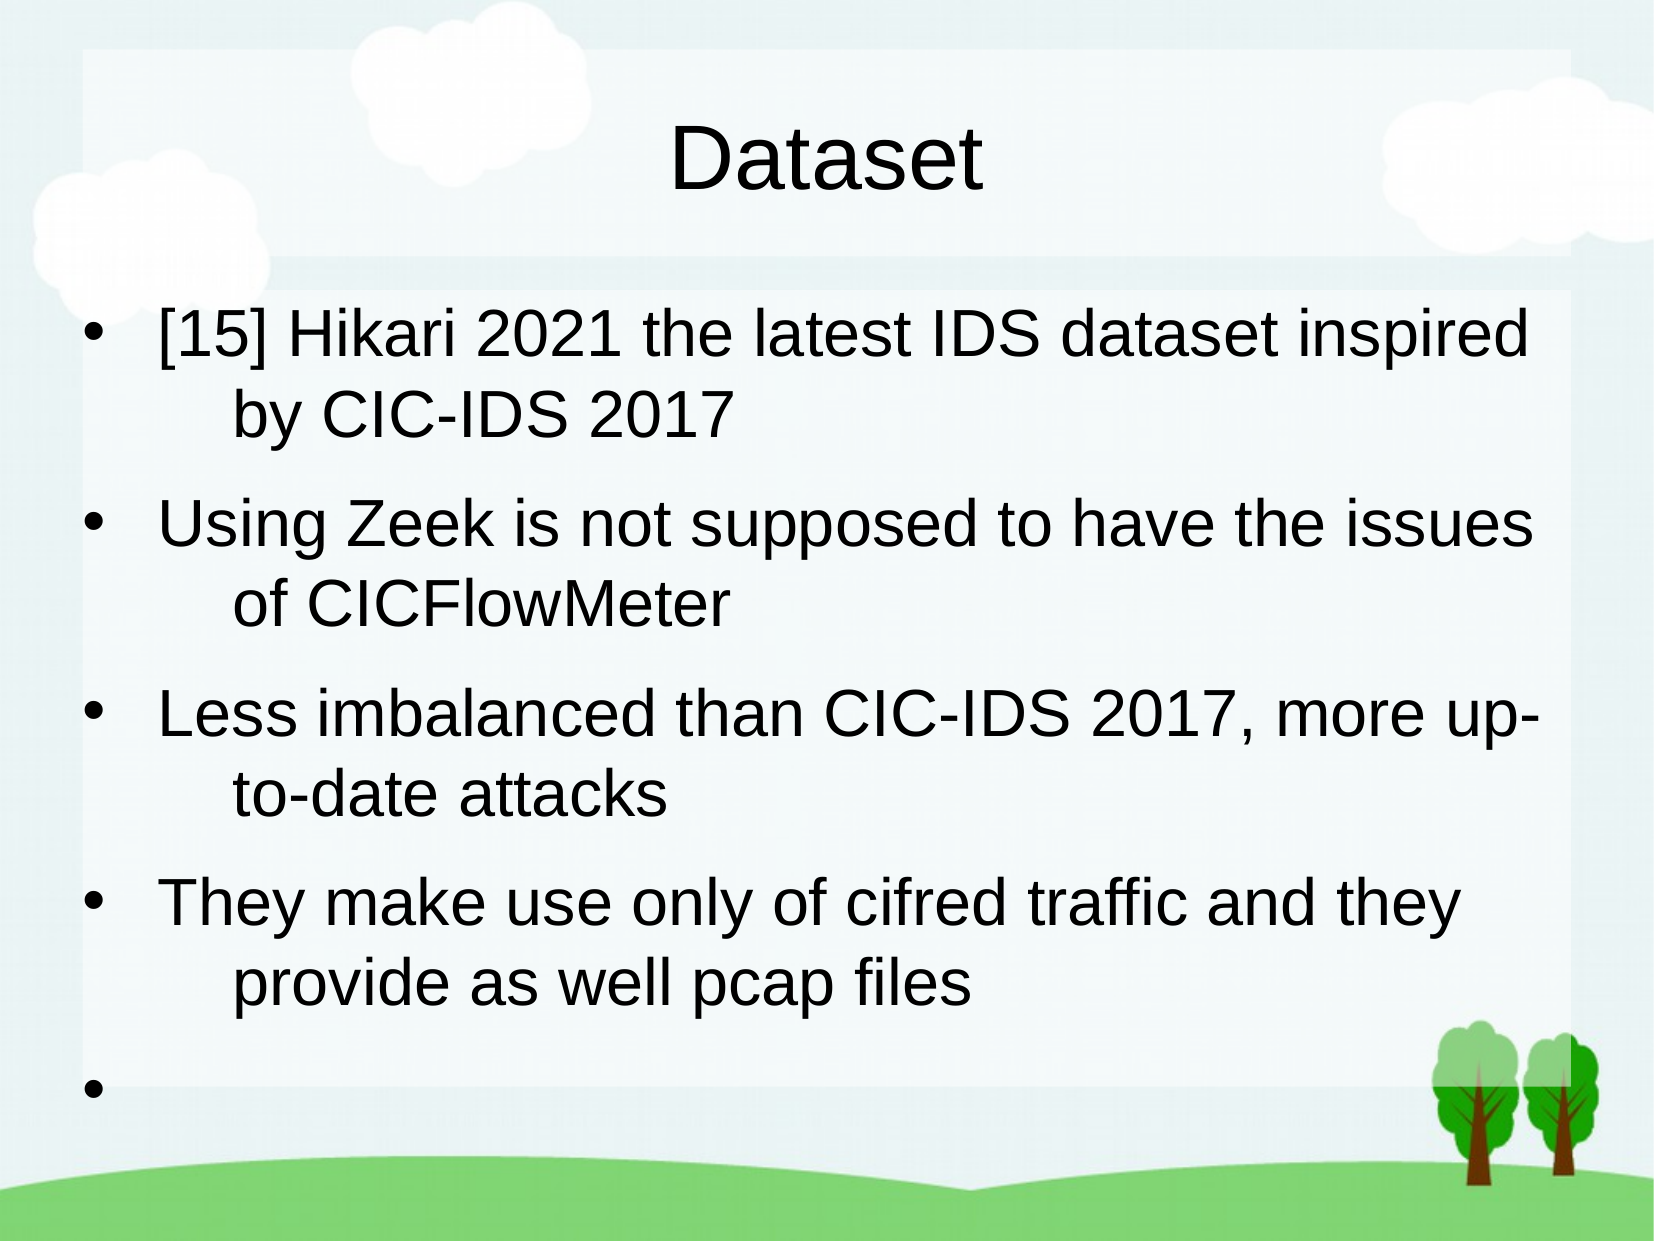

# Dataset
[15] Hikari 2021 the latest IDS dataset inspired by CIC-IDS 2017
Using Zeek is not supposed to have the issues of CICFlowMeter
Less imbalanced than CIC-IDS 2017, more up-to-date attacks
They make use only of cifred traffic and they provide as well pcap files